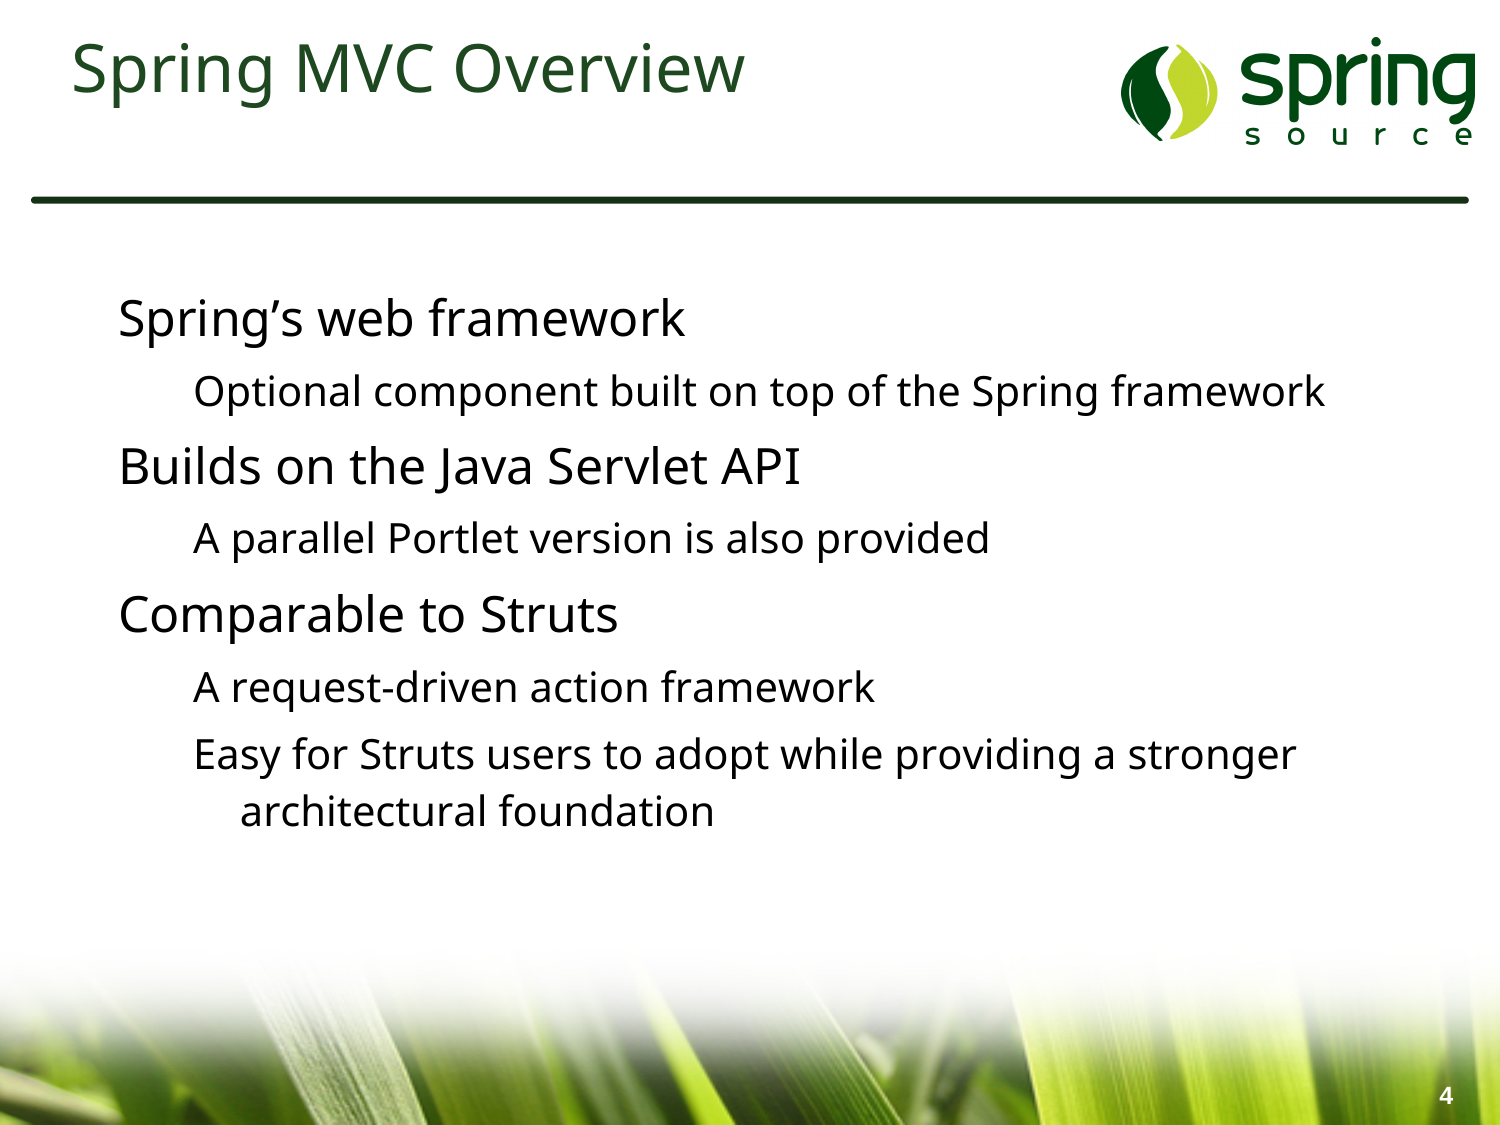

# Spring MVC Overview
Spring’s web framework
Optional component built on top of the Spring framework
Builds on the Java Servlet API
A parallel Portlet version is also provided
Comparable to Struts
A request-driven action framework
Easy for Struts users to adopt while providing a stronger architectural foundation